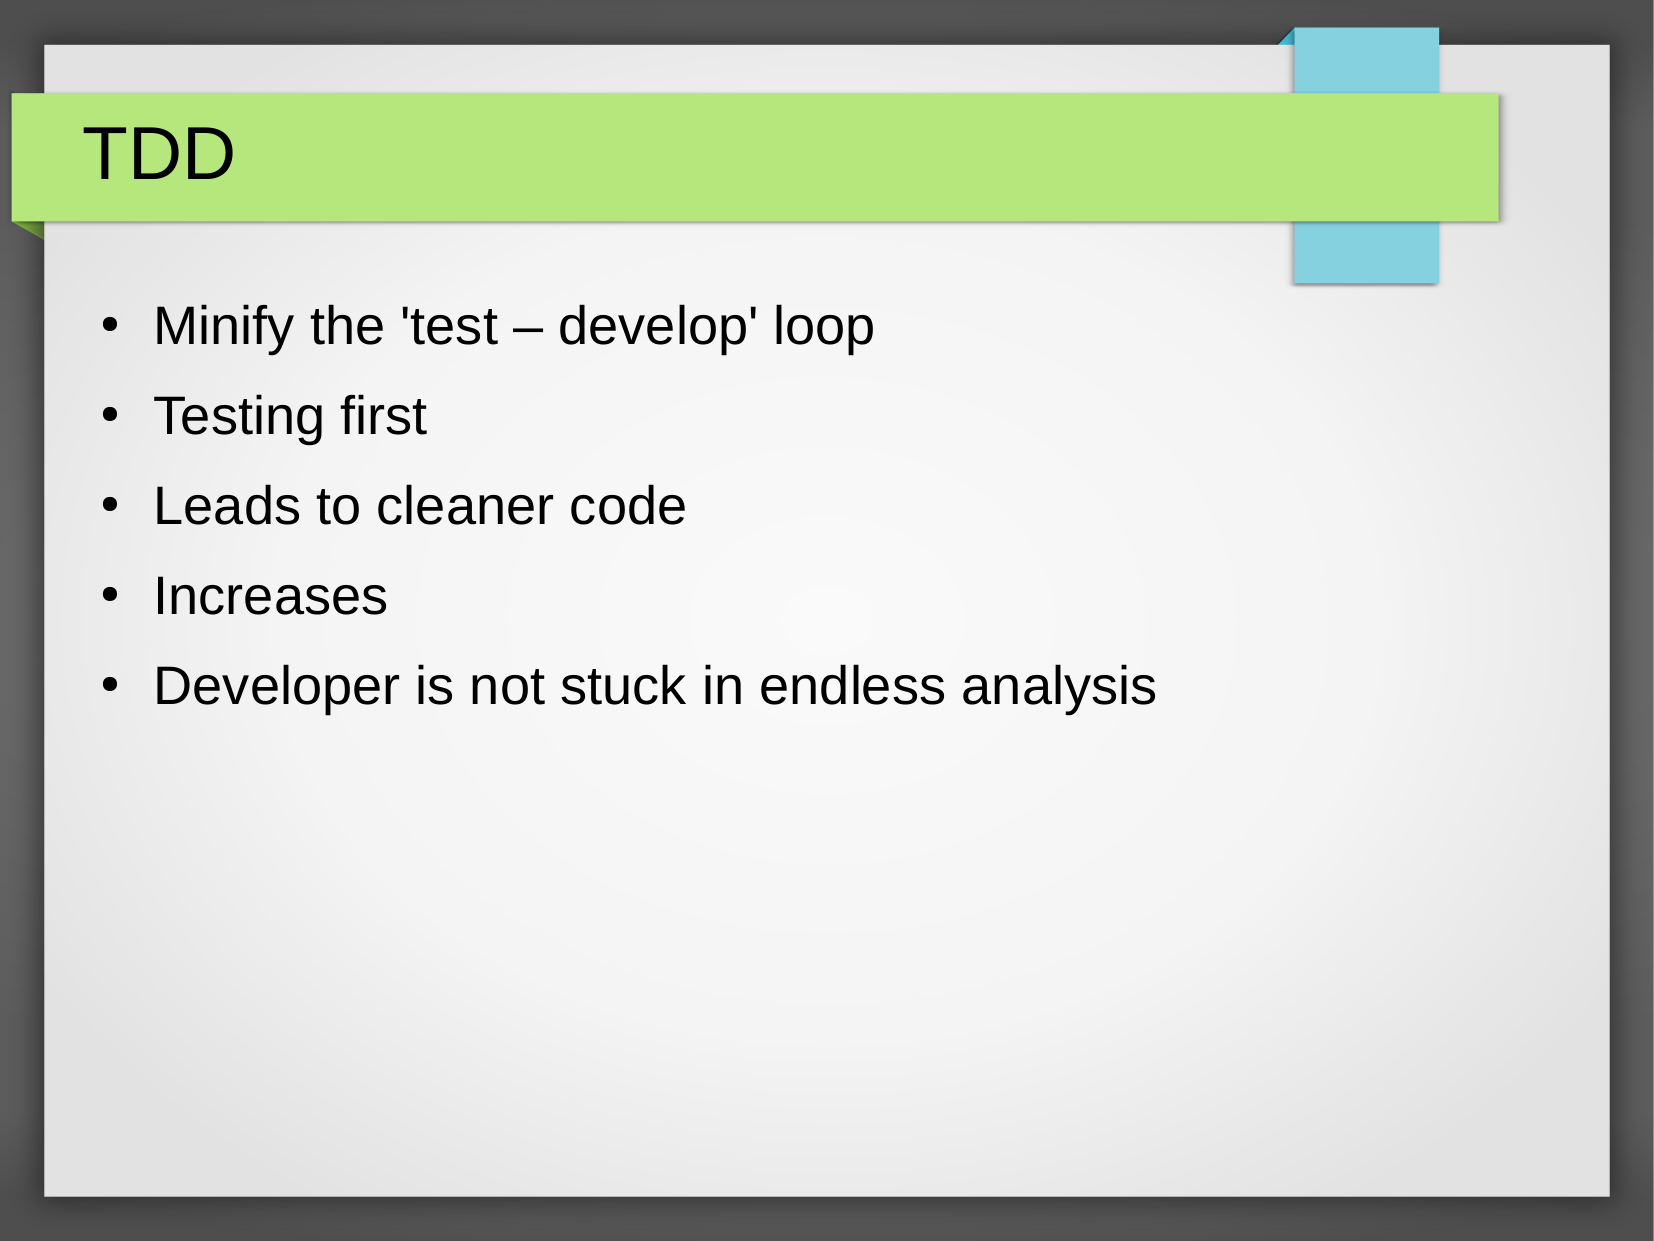

# TDD
Minify the 'test – develop' loop
Testing first
Leads to cleaner code
Increases
Developer is not stuck in endless analysis